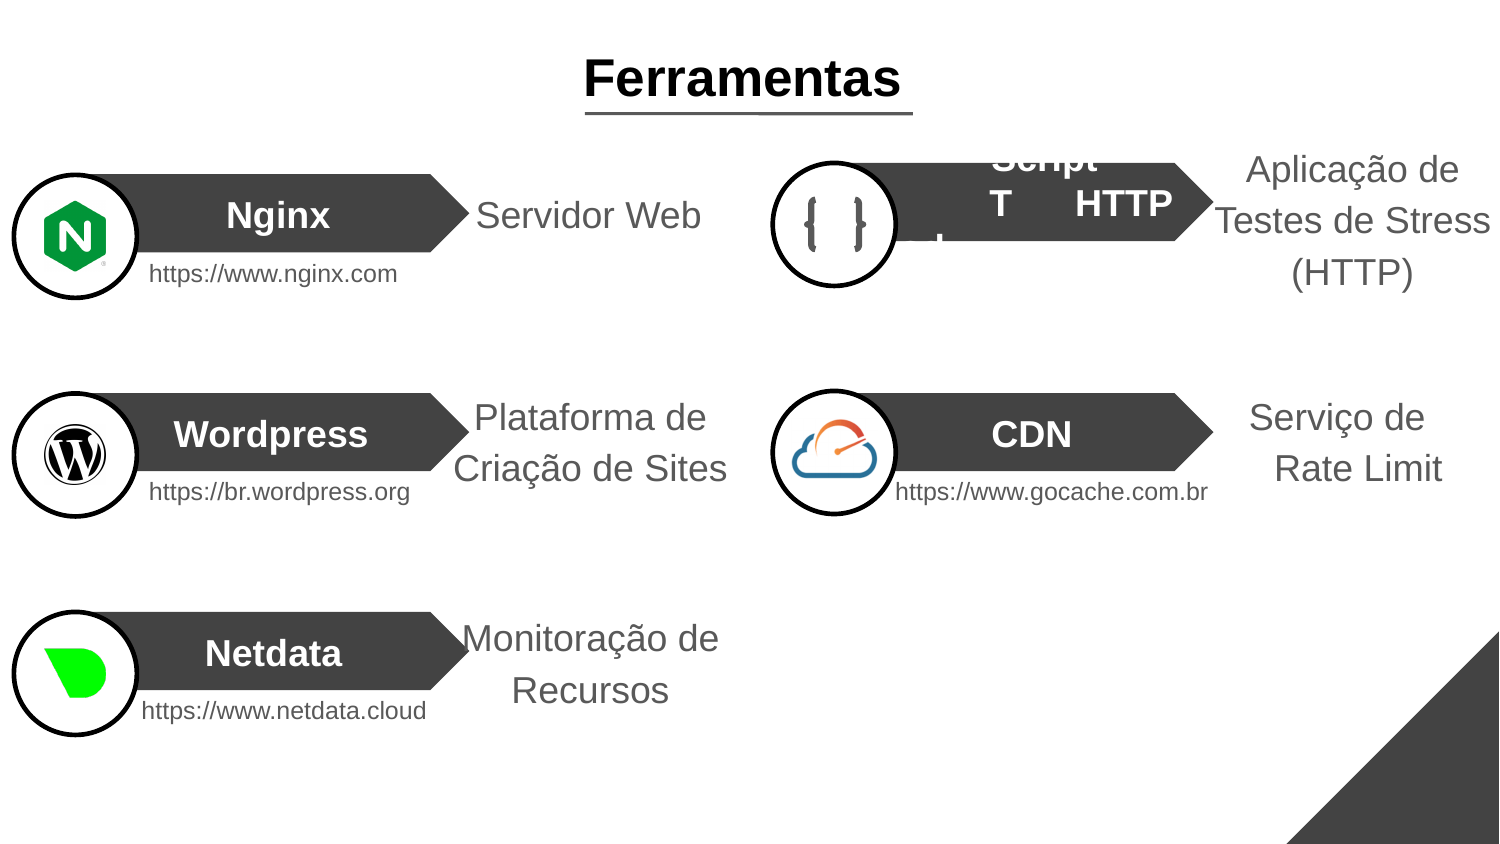

# Ferramentas
Aplicação de Testes de Stress (HTTP)
 Script T HTTP Flood
Servidor Web
 Nginx
https://www.nginx.com
Plataforma de Criação de Sites
Serviço de Rate Limit
Wordpress
 CDN
https://br.wordpress.org
https://www.gocache.com.br
Monitoração de Recursos
 Netdata
https://www.netdata.cloud